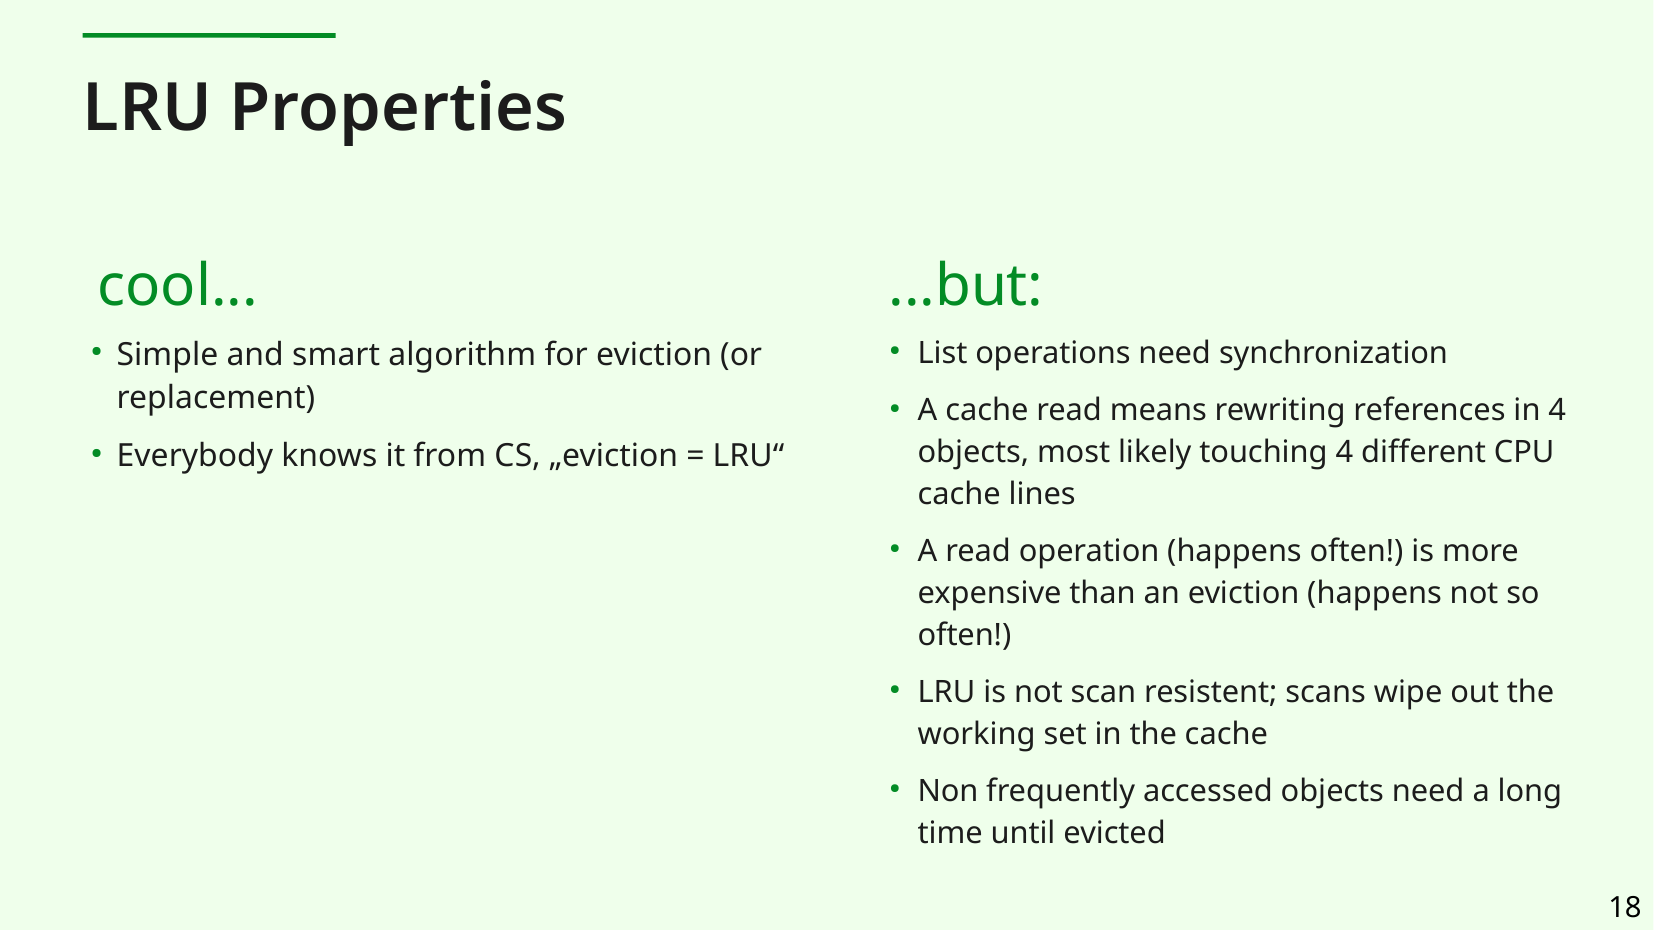

# LRU Properties
cool...
...but:
Simple and smart algorithm for eviction (or replacement)
Everybody knows it from CS, „eviction = LRU“
List operations need synchronization
A cache read means rewriting references in 4 objects, most likely touching 4 different CPU cache lines
A read operation (happens often!) is more expensive than an eviction (happens not so often!)
LRU is not scan resistent; scans wipe out the working set in the cache
Non frequently accessed objects need a long time until evicted
18